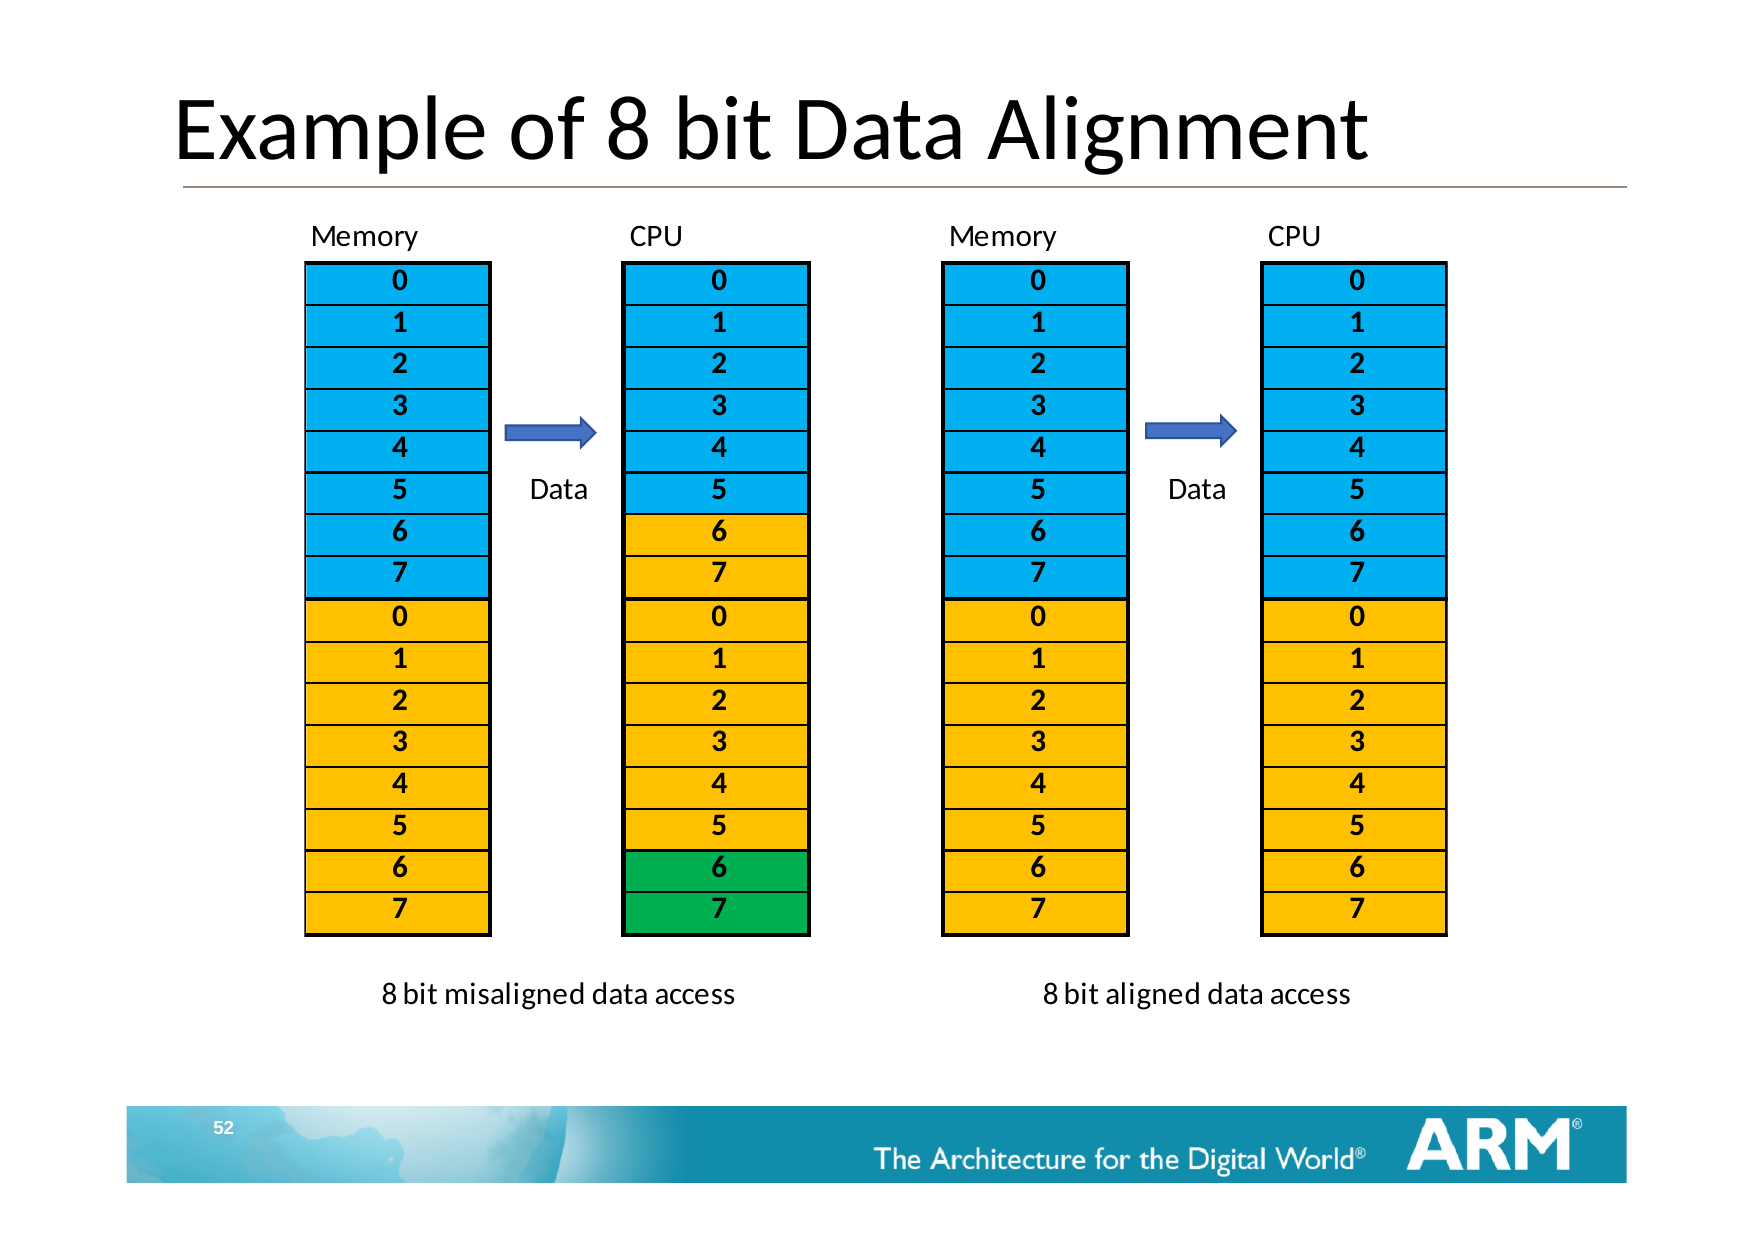

# Example of 8 bit Data Alignment